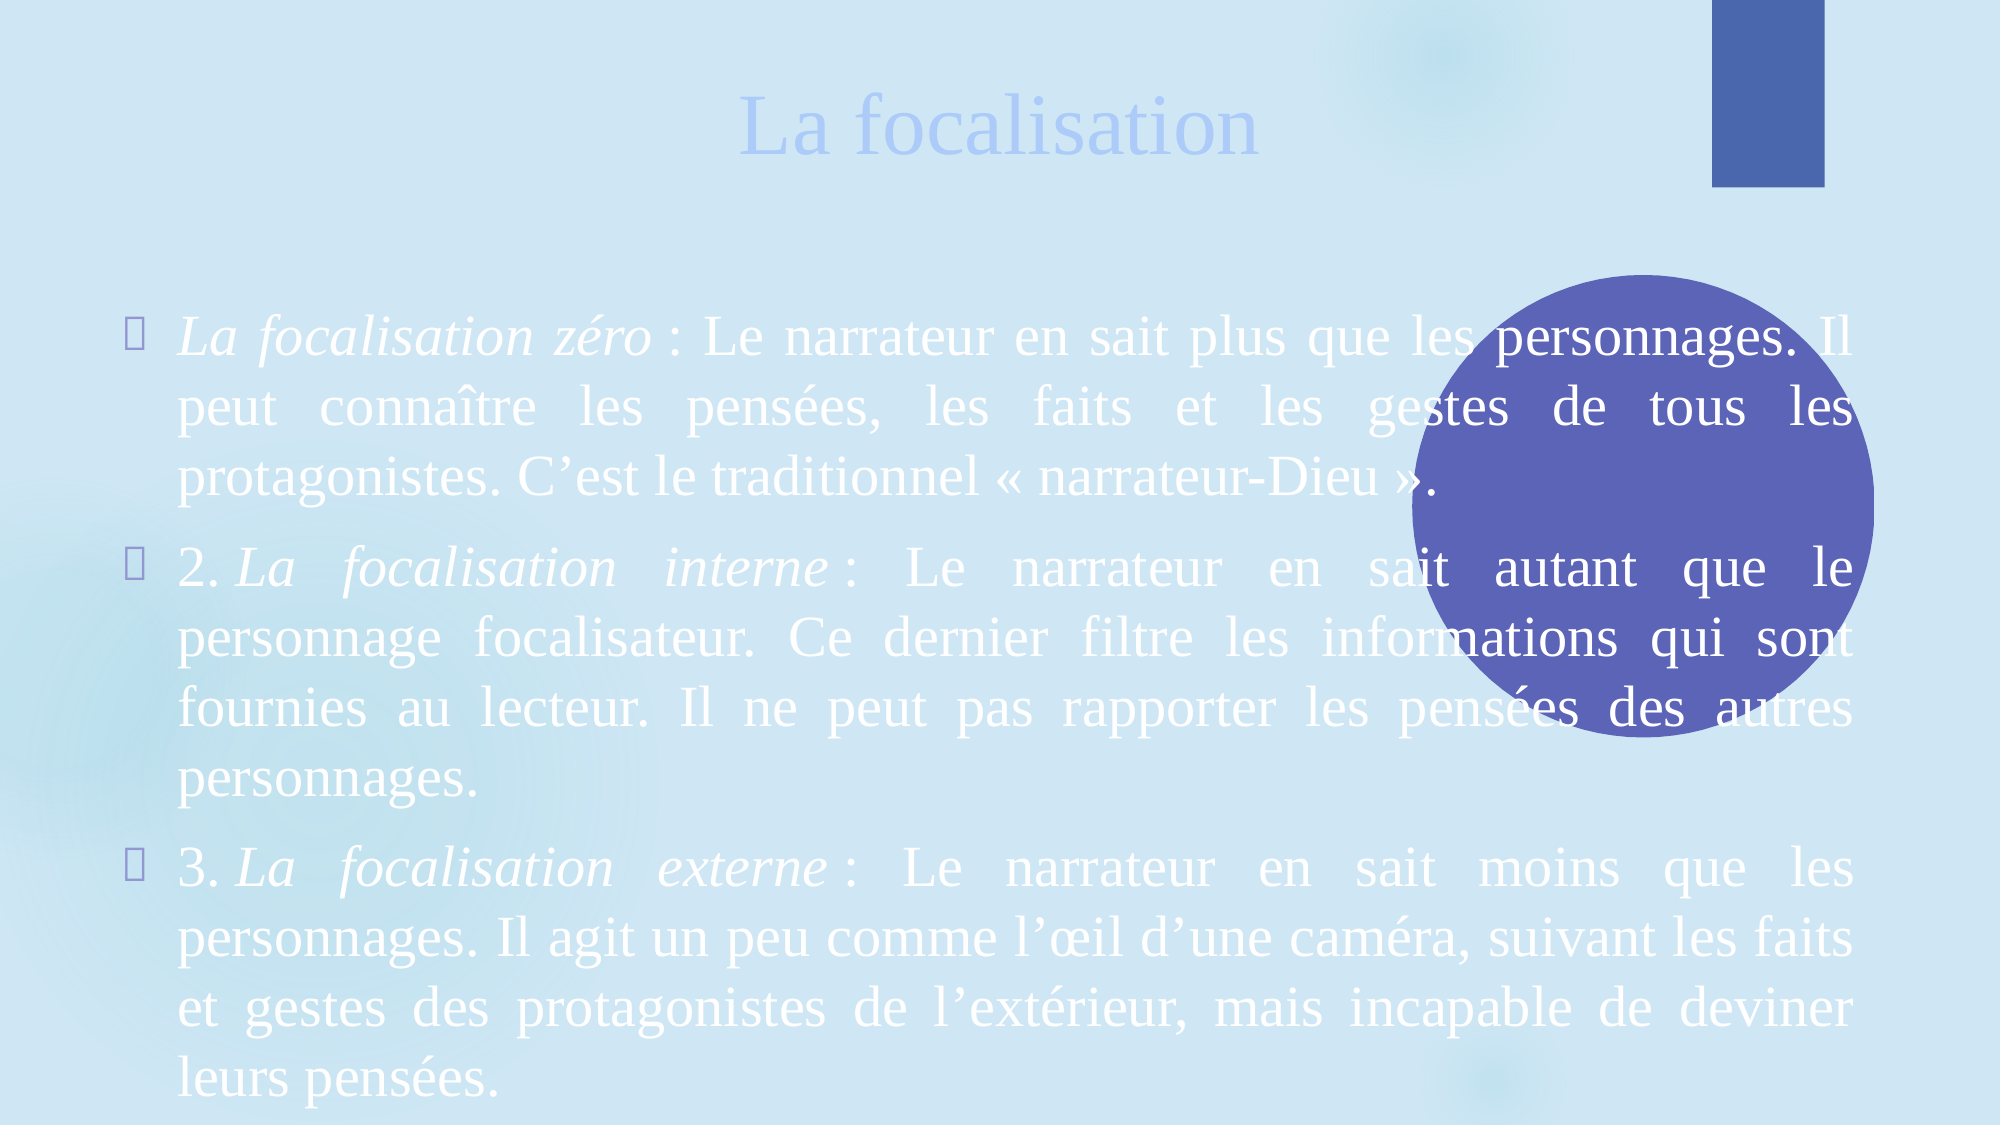

# La focalisation
La focalisation zéro : Le narrateur en sait plus que les personnages. Il peut connaître les pensées, les faits et les gestes de tous les protagonistes. C’est le traditionnel « narrateur-Dieu ».
2. La focalisation interne : Le narrateur en sait autant que le personnage focalisateur. Ce dernier filtre les informations qui sont fournies au lecteur. Il ne peut pas rapporter les pensées des autres personnages.
3. La focalisation externe : Le narrateur en sait moins que les personnages. Il agit un peu comme l’œil d’une caméra, suivant les faits et gestes des protagonistes de l’extérieur, mais incapable de deviner leurs pensées.